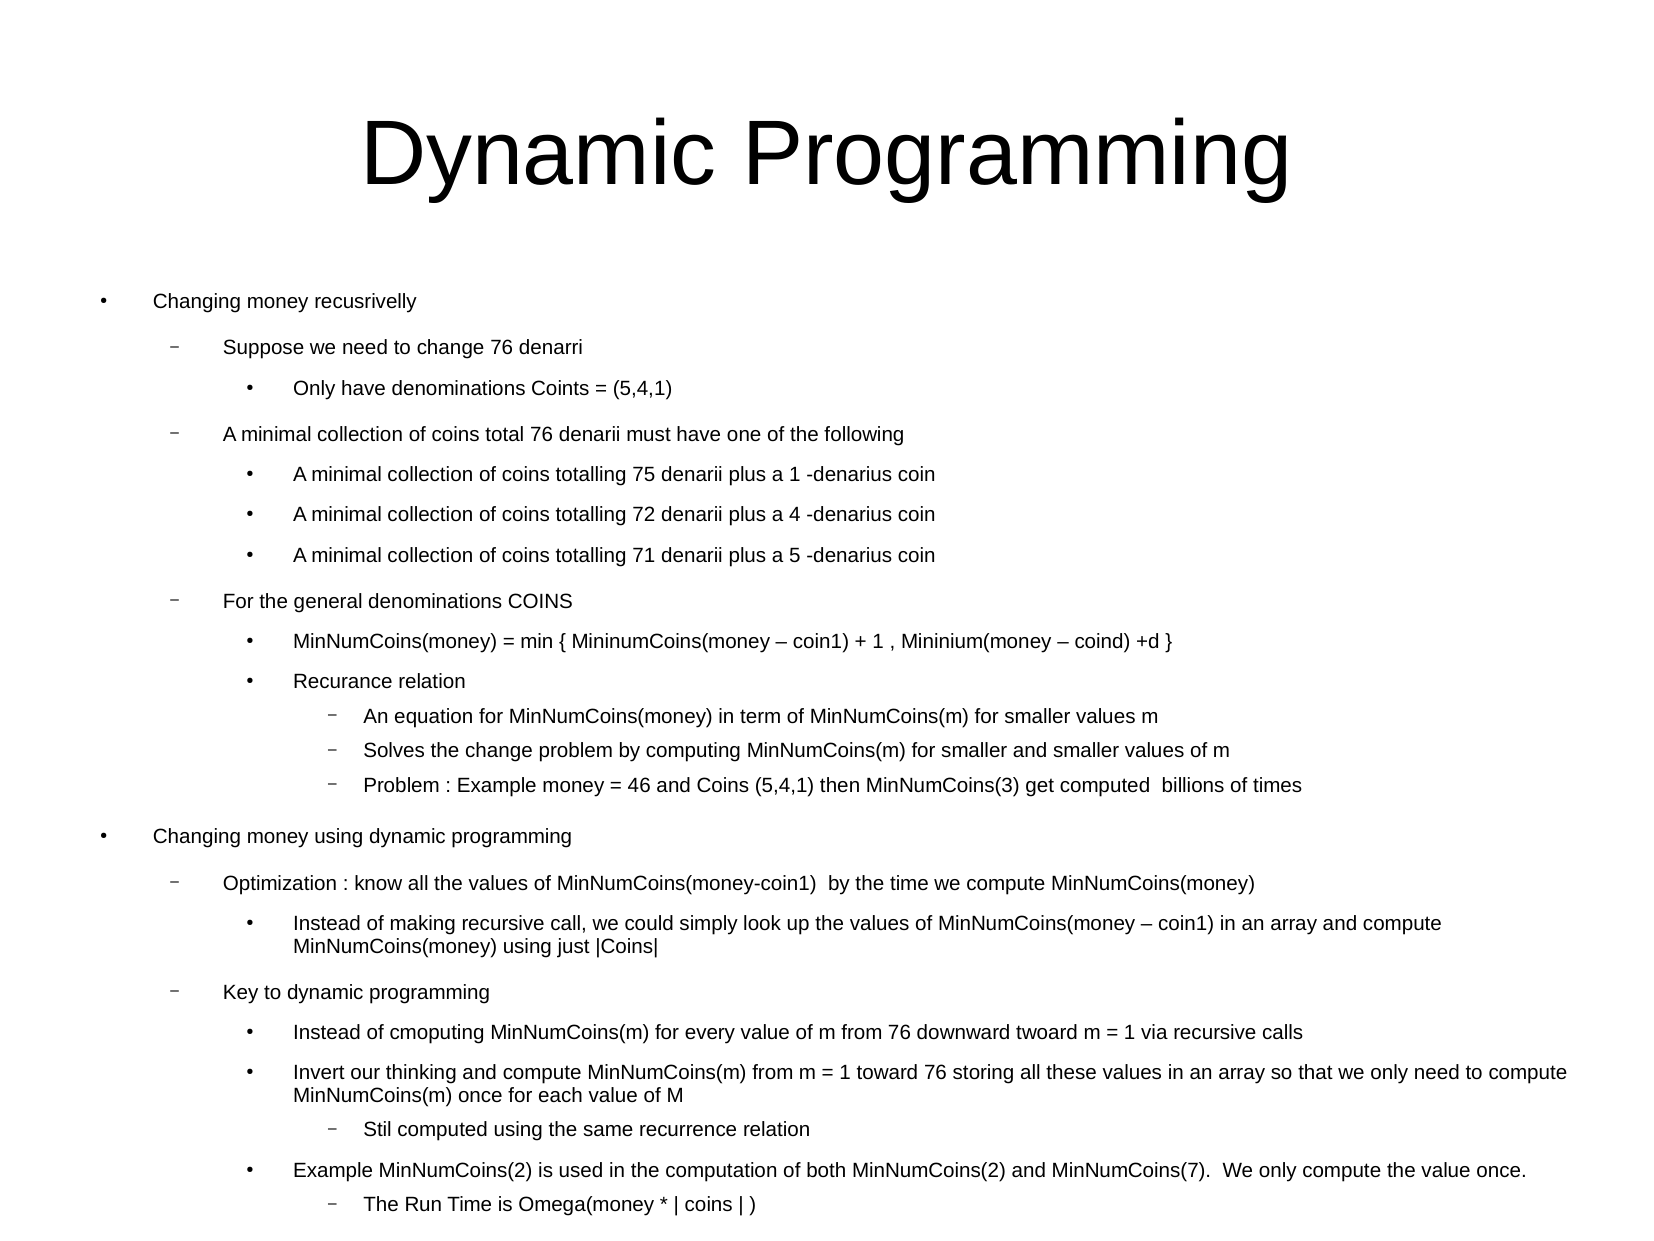

# Dynamic Programming
Changing money recusrivelly
Suppose we need to change 76 denarri
Only have denominations Coints = (5,4,1)
A minimal collection of coins total 76 denarii must have one of the following
A minimal collection of coins totalling 75 denarii plus a 1 -denarius coin
A minimal collection of coins totalling 72 denarii plus a 4 -denarius coin
A minimal collection of coins totalling 71 denarii plus a 5 -denarius coin
For the general denominations COINS
MinNumCoins(money) = min { MininumCoins(money – coin1) + 1 , Mininium(money – coind) +d }
Recurance relation
An equation for MinNumCoins(money) in term of MinNumCoins(m) for smaller values m
Solves the change problem by computing MinNumCoins(m) for smaller and smaller values of m
Problem : Example money = 46 and Coins (5,4,1) then MinNumCoins(3) get computed billions of times
Changing money using dynamic programming
Optimization : know all the values of MinNumCoins(money-coin1) by the time we compute MinNumCoins(money)
Instead of making recursive call, we could simply look up the values of MinNumCoins(money – coin1) in an array and compute MinNumCoins(money) using just |Coins|
Key to dynamic programming
Instead of cmoputing MinNumCoins(m) for every value of m from 76 downward twoard m = 1 via recursive calls
Invert our thinking and compute MinNumCoins(m) from m = 1 toward 76 storing all these values in an array so that we only need to compute MinNumCoins(m) once for each value of M
Stil computed using the same recurrence relation
Example MinNumCoins(2) is used in the computation of both MinNumCoins(2) and MinNumCoins(7). We only compute the value once.
The Run Time is Omega(money * | coins | )